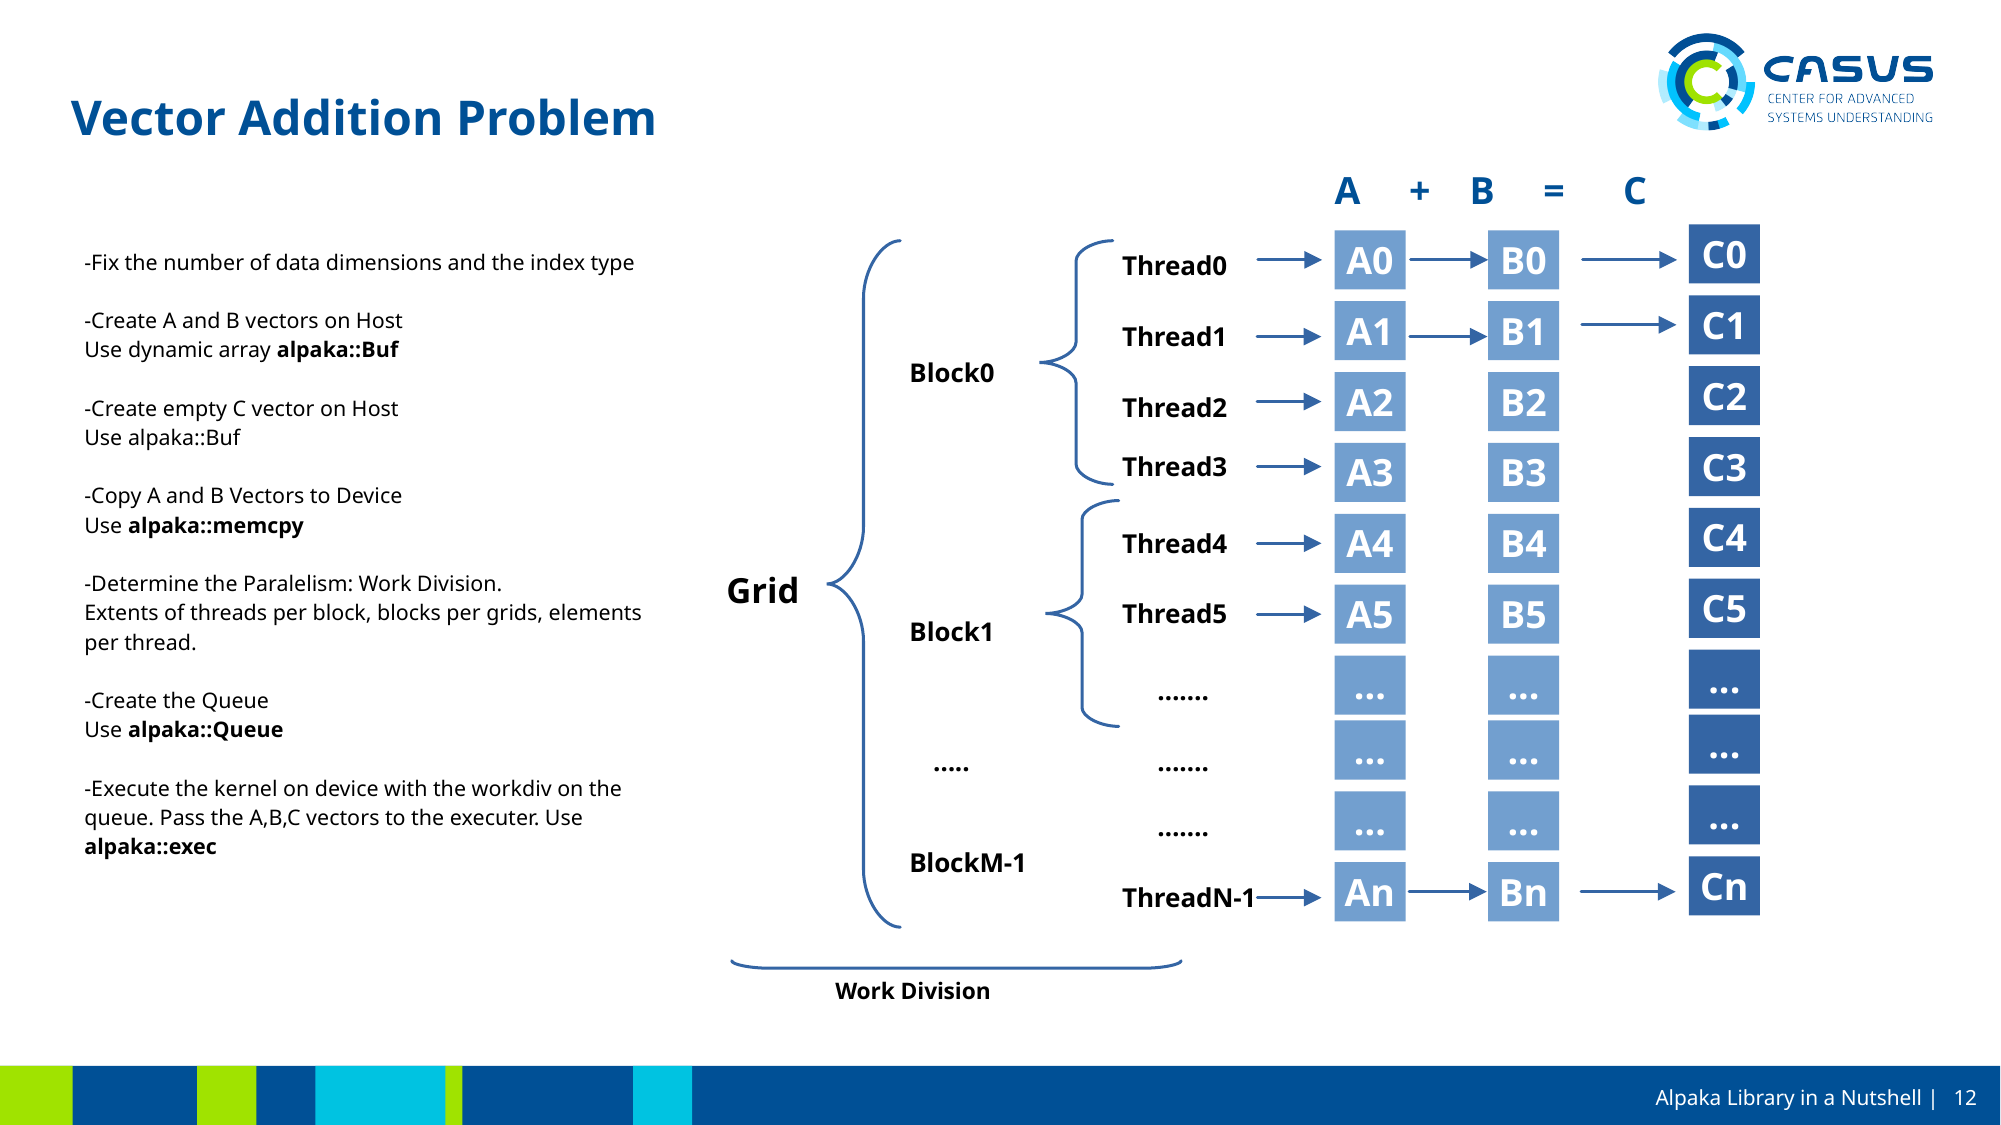

# Vector Addition Problem
A + B = C
-Fix the number of data dimensions and the index type
-Create A and B vectors on Host
Use dynamic array alpaka::Buf
-Create empty C vector on Host
Use alpaka::Buf
-Copy A and B Vectors to Device
Use alpaka::memcpy
-Determine the Paralelism: Work Division.
Extents of threads per block, blocks per grids, elements per thread.
-Create the Queue
Use alpaka::Queue
-Execute the kernel on device with the workdiv on the queue. Pass the A,B,C vectors to the executer. Use alpaka::exec
C0
C1
C2
C3
C4
C5
...
...
...
Cn
A0
A1
A2
A3
A4
A5
...
...
...
An
B0
B1
B2
B3
B4
B5
...
...
...
Bn
Thread0
Thread1
Block0
Thread2
Thread3
Thread4
Grid
Thread5
Block1
…….
…..
…….
…….
BlockM-1
ThreadN-1
Work Division
Alpaka Library in a Nutshell
12